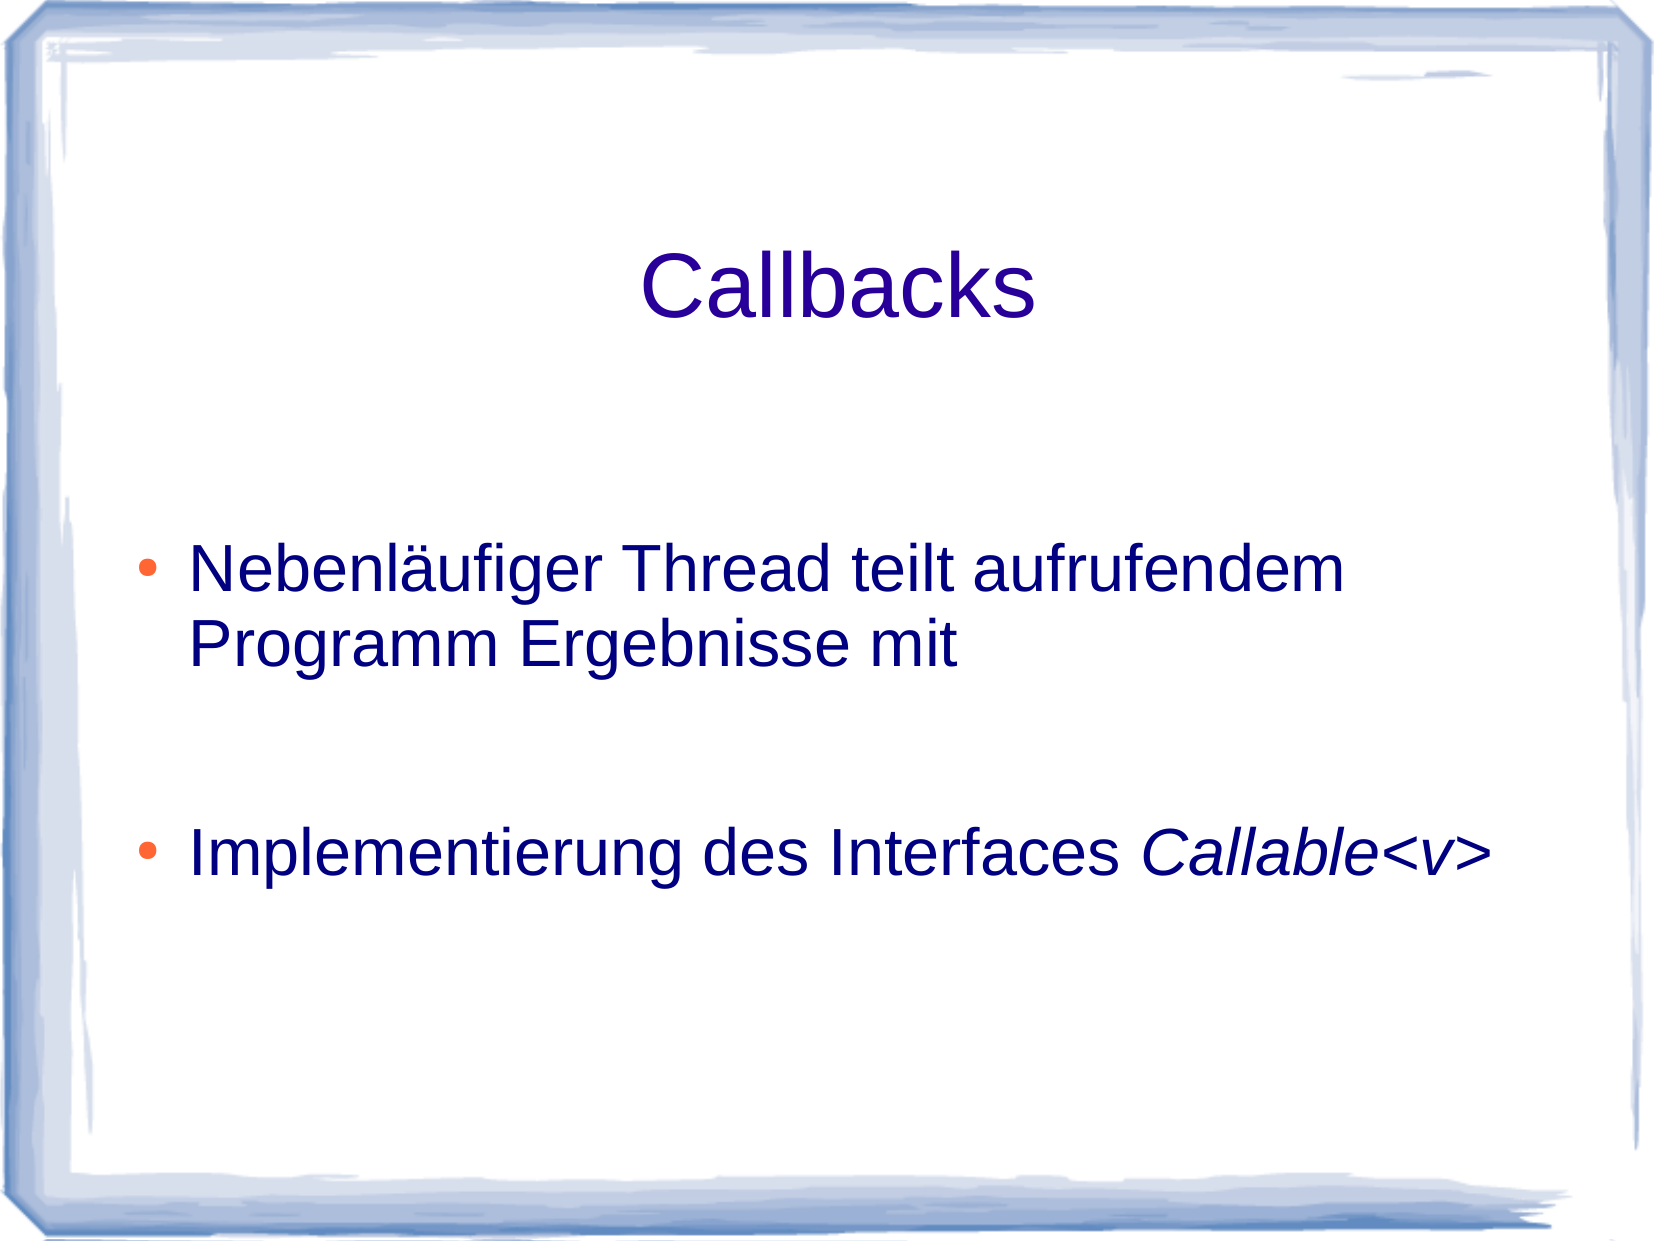

# Callbacks
Nebenläufiger Thread teilt aufrufendem Programm Ergebnisse mit
Implementierung des Interfaces Callable<v>